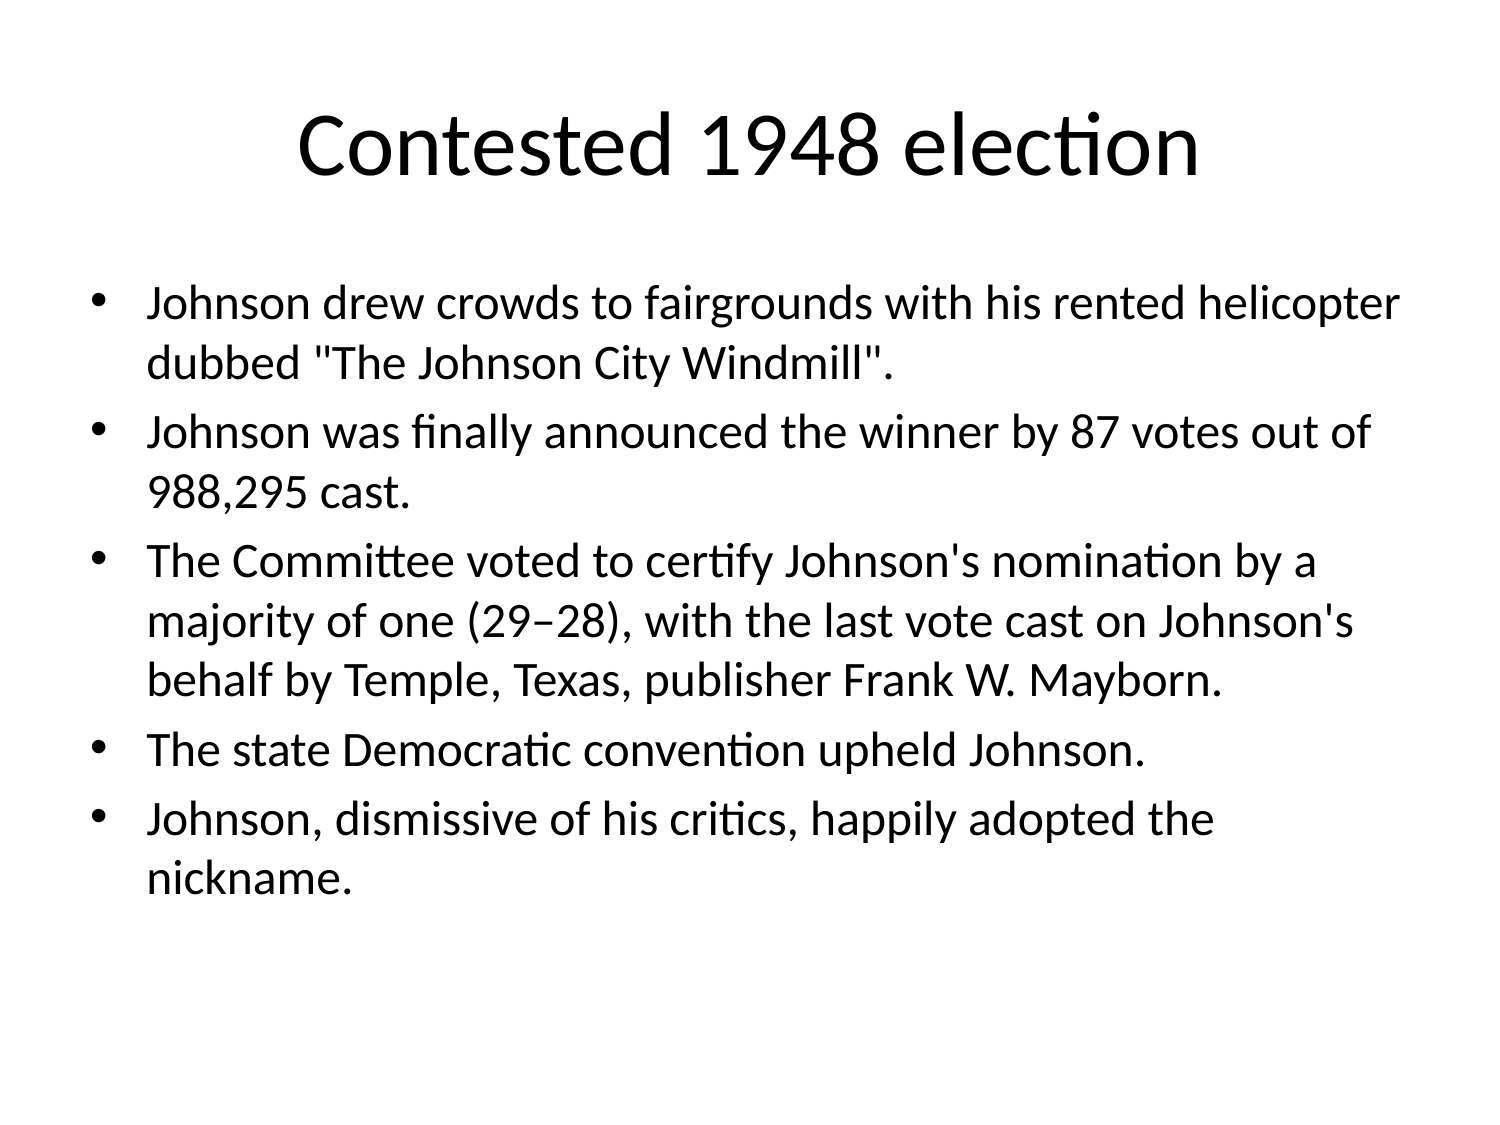

# Contested 1948 election
Johnson drew crowds to fairgrounds with his rented helicopter dubbed "The Johnson City Windmill".
Johnson was finally announced the winner by 87 votes out of 988,295 cast.
The Committee voted to certify Johnson's nomination by a majority of one (29–28), with the last vote cast on Johnson's behalf by Temple, Texas, publisher Frank W. Mayborn.
The state Democratic convention upheld Johnson.
Johnson, dismissive of his critics, happily adopted the nickname.